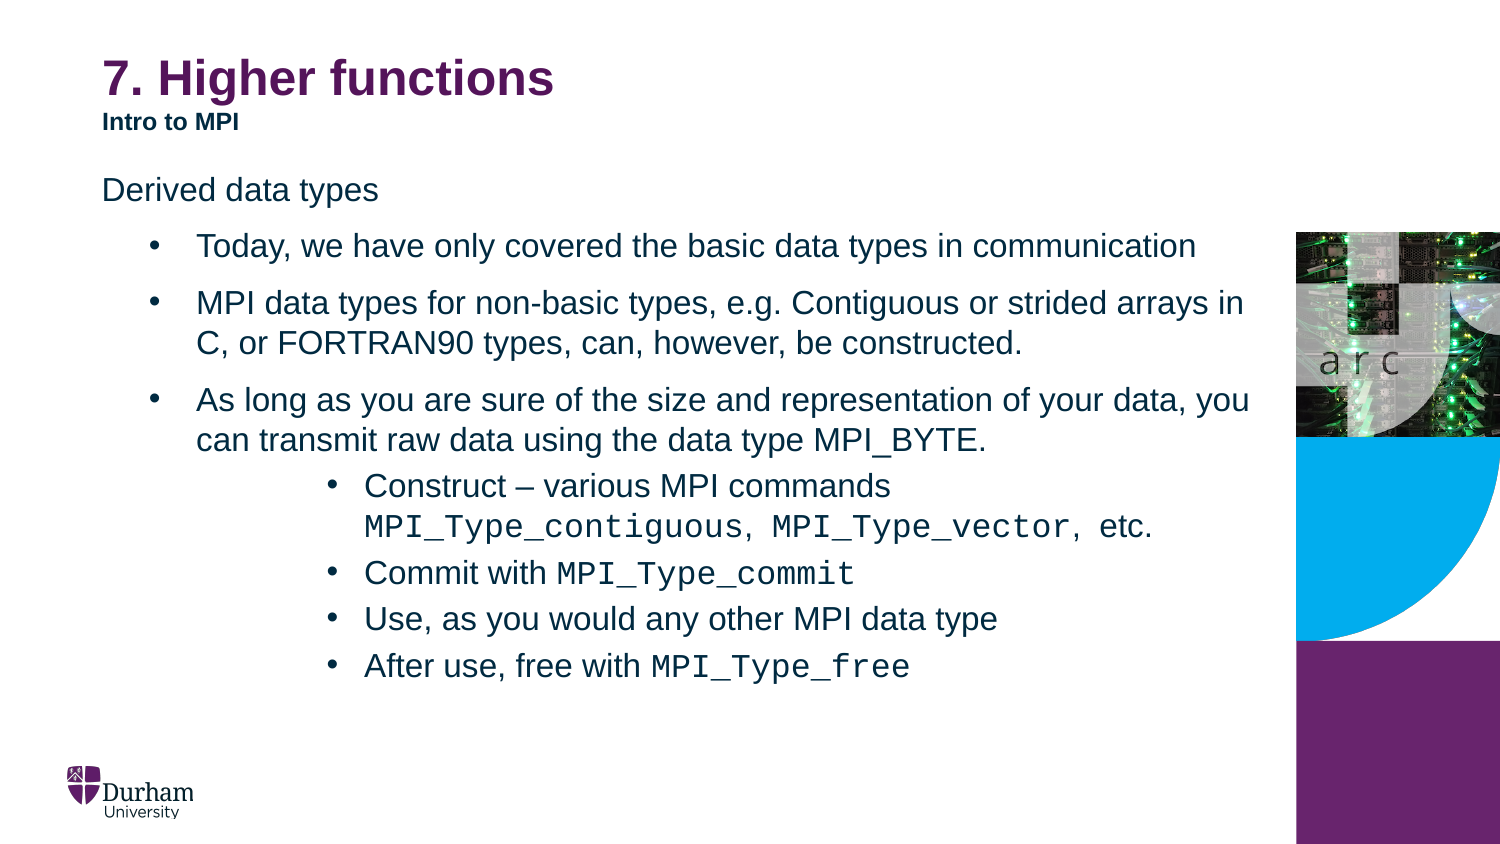

# 7. Higher functions Intro to MPI
Derived data types
Today, we have only covered the basic data types in communication
MPI data types for non-basic types, e.g. Contiguous or strided arrays in C, or FORTRAN90 types, can, however, be constructed.
As long as you are sure of the size and representation of your data, you can transmit raw data using the data type MPI_BYTE.
Construct – various MPI commands
MPI_Type_contiguous, MPI_Type_vector, etc.
Commit with MPI_Type_commit
Use, as you would any other MPI data type
After use, free with MPI_Type_free